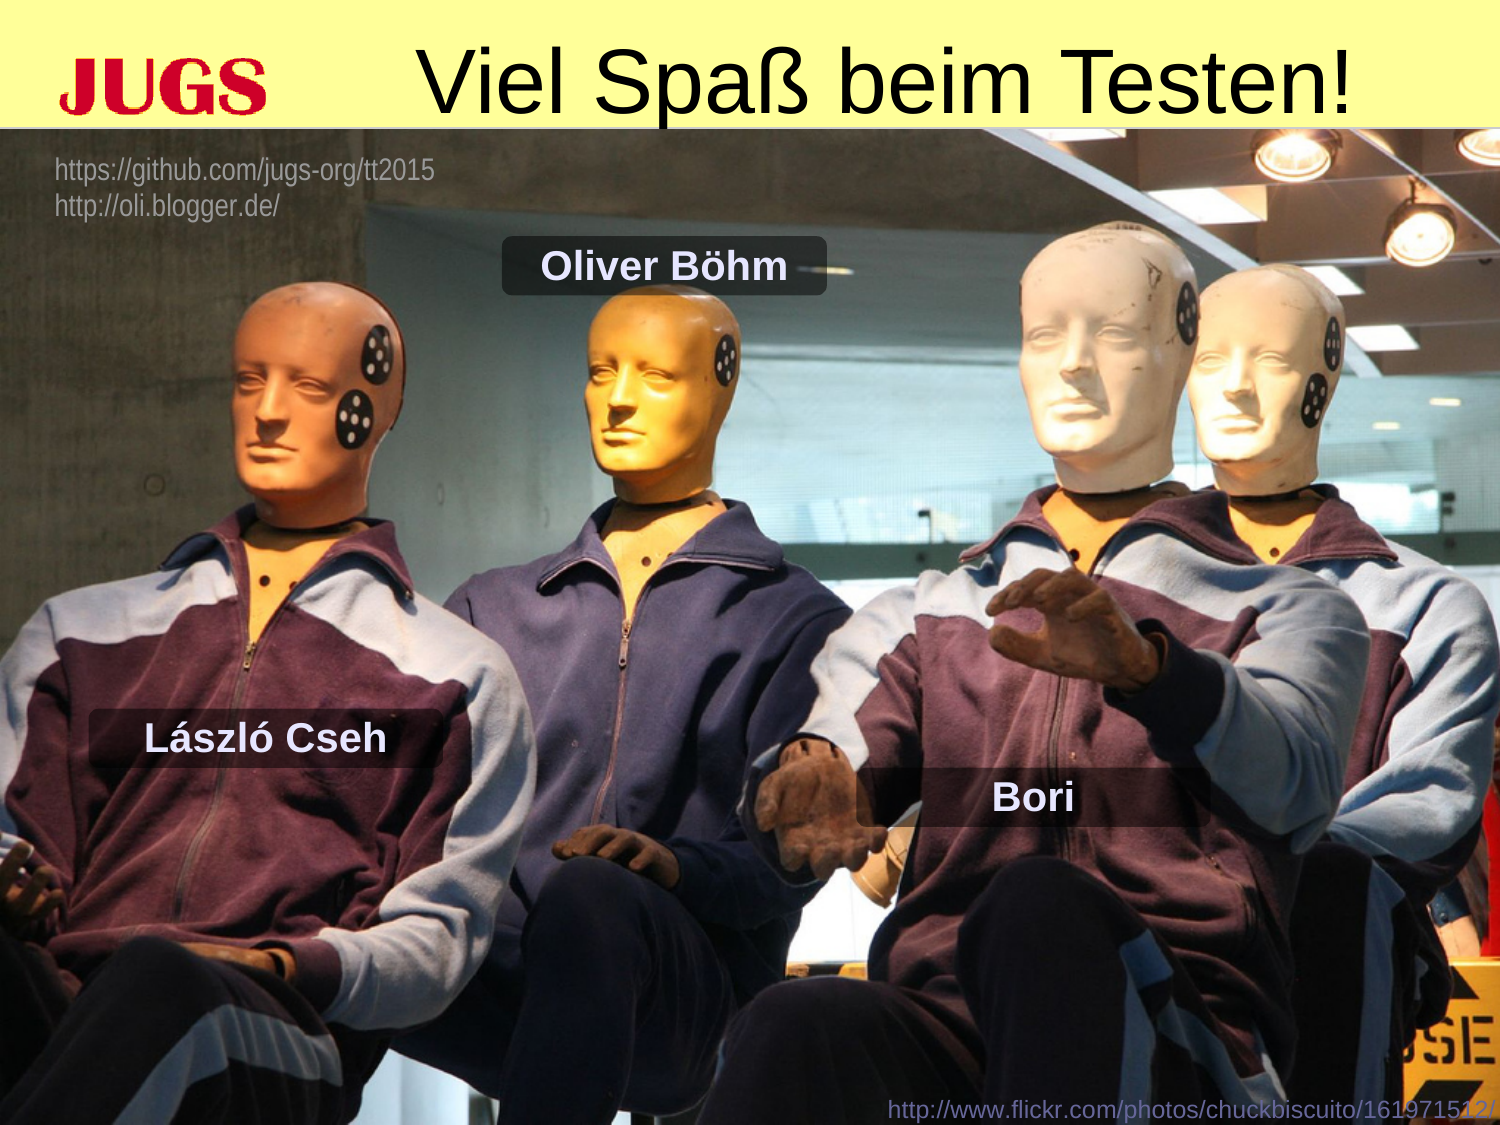

# Viel Spaß beim Testen!
https://github.com/jugs-org/tt2015
http://oli.blogger.de/
Oliver Böhm
László Cseh
Bori
http://www.flickr.com/photos/chuckbiscuito/161971512/